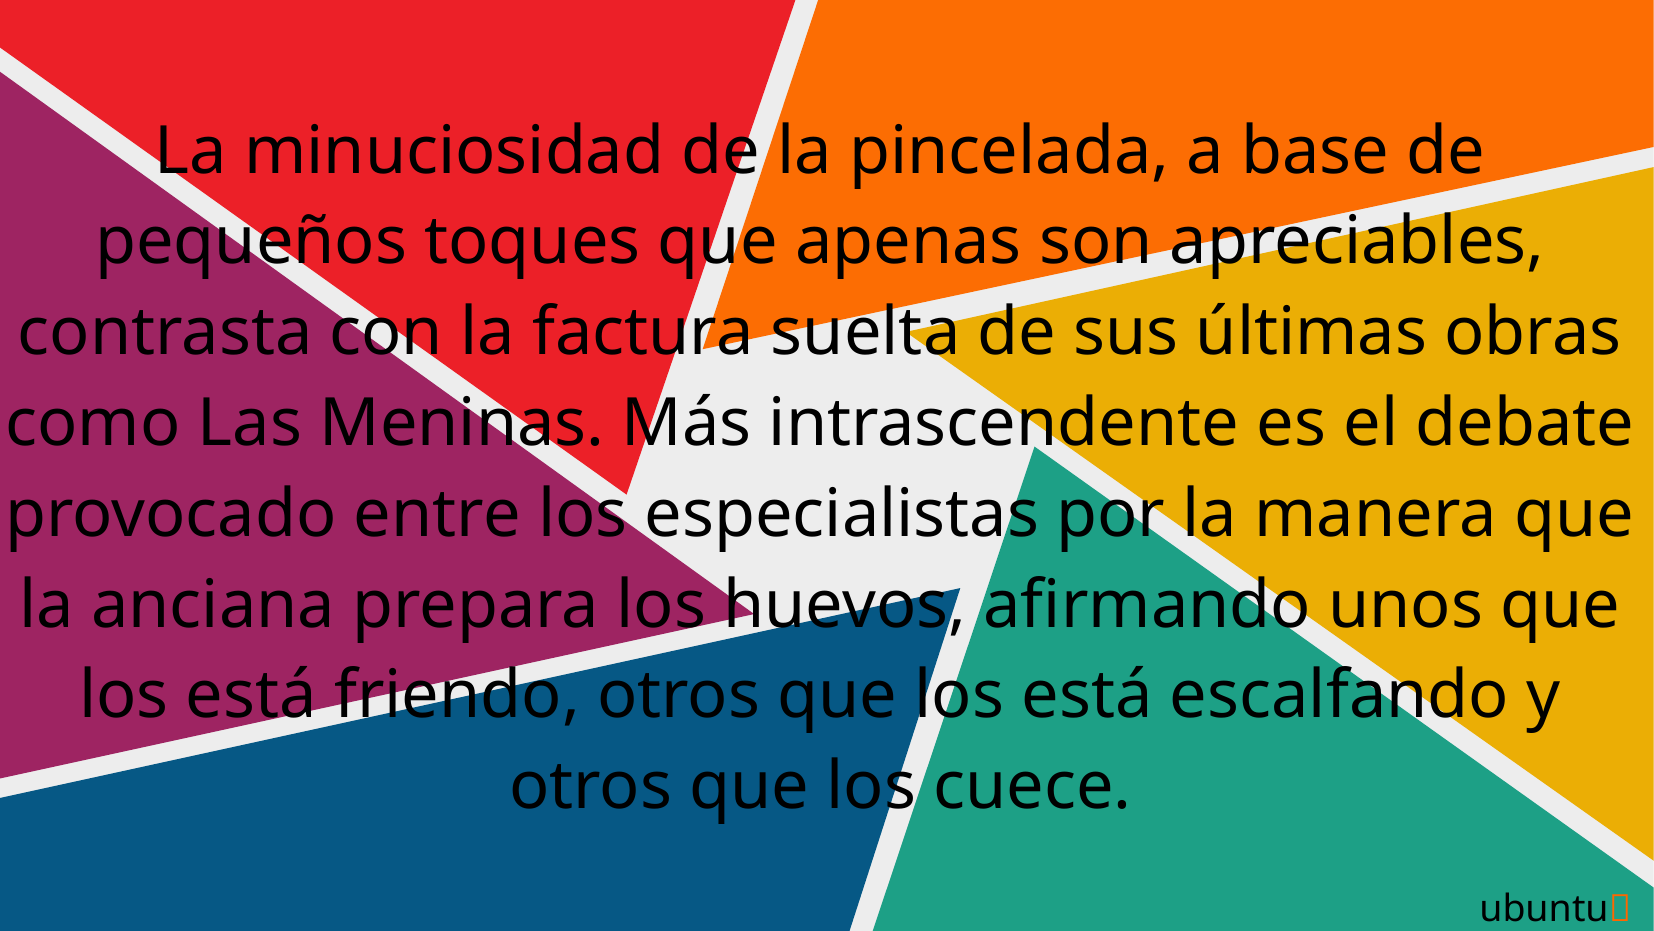

# La minuciosidad de la pincelada, a base de pequeños toques que apenas son apreciables, contrasta con la factura suelta de sus últimas obras como Las Meninas. Más intrascendente es el debate provocado entre los especialistas por la manera que la anciana prepara los huevos, afirmando unos que los está friendo, otros que los está escalfando y otros que los cuece.
ubuntu